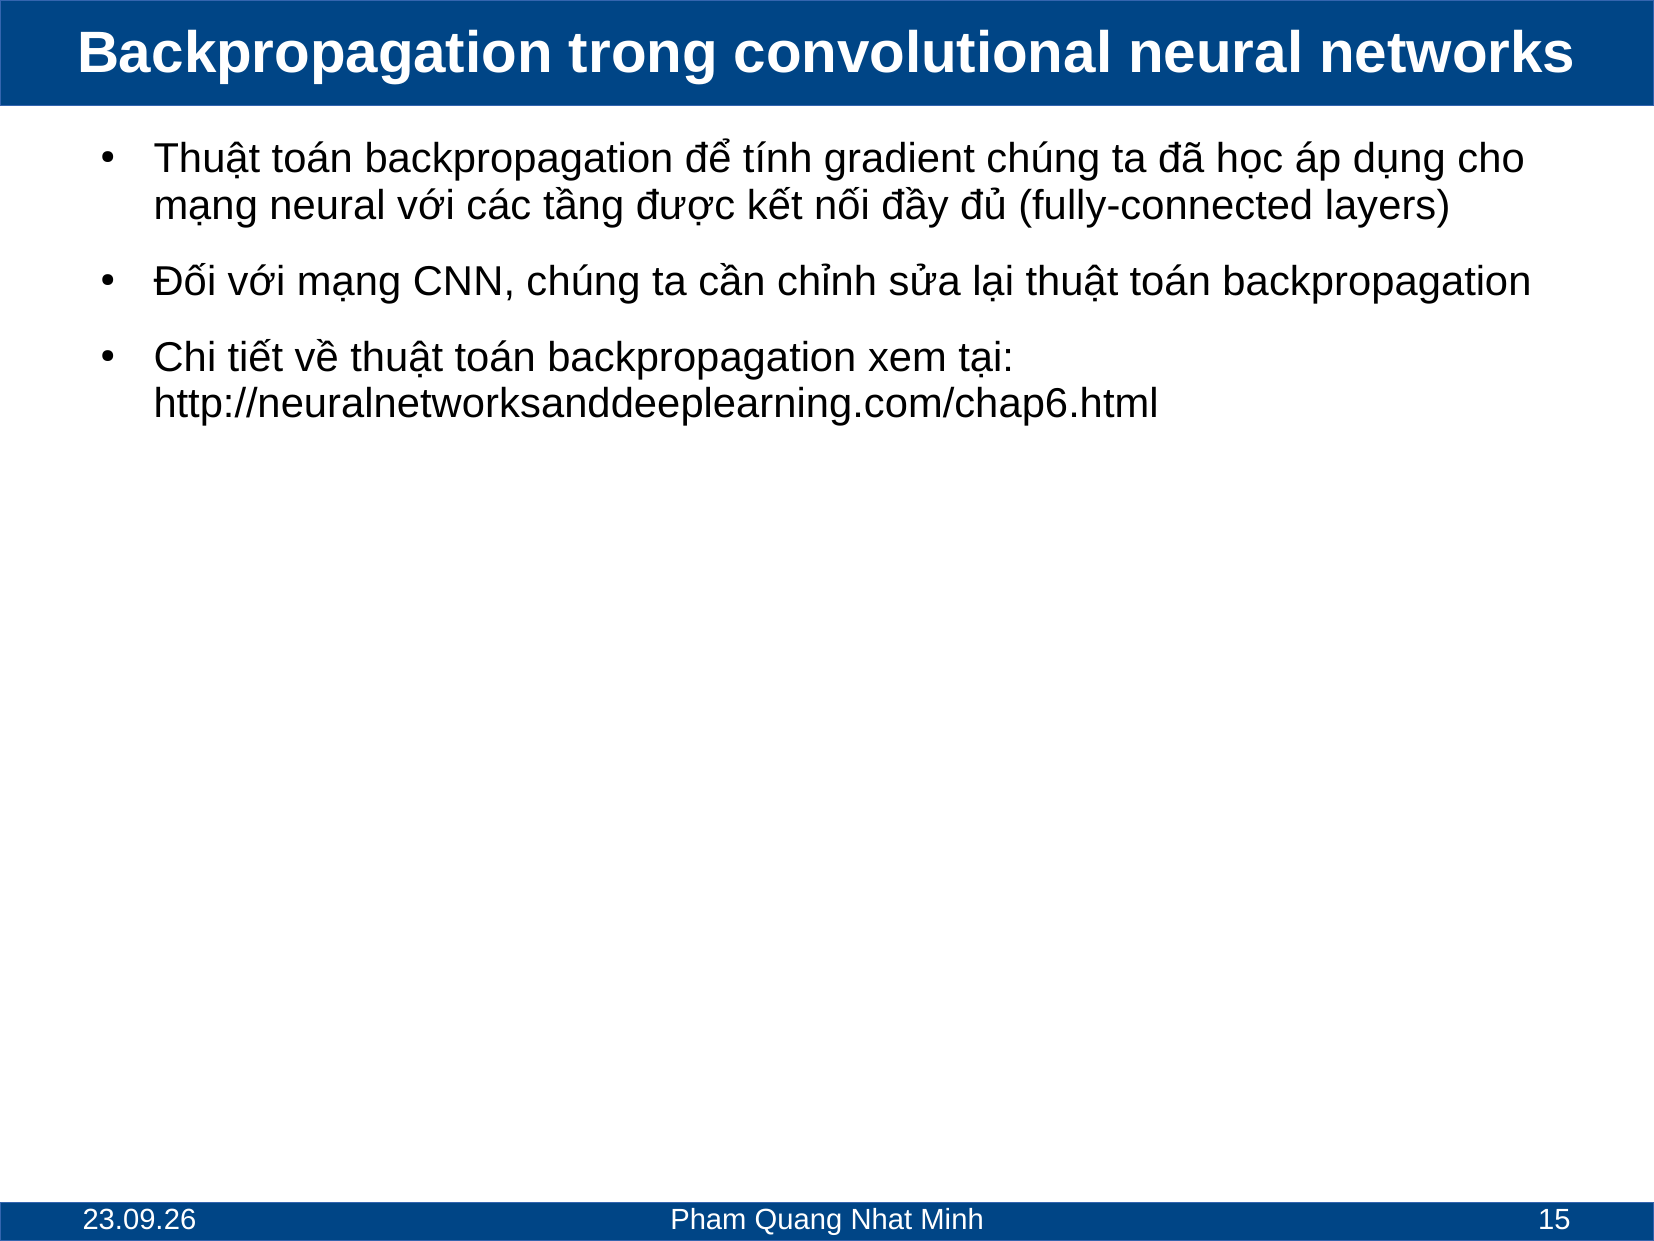

# Backpropagation trong convolutional neural networks
Thuật toán backpropagation để tính gradient chúng ta đã học áp dụng cho mạng neural với các tầng được kết nối đầy đủ (fully-connected layers)
Đối với mạng CNN, chúng ta cần chỉnh sửa lại thuật toán backpropagation
Chi tiết về thuật toán backpropagation xem tại: http://neuralnetworksanddeeplearning.com/chap6.html
Pham Quang Nhat Minh
15